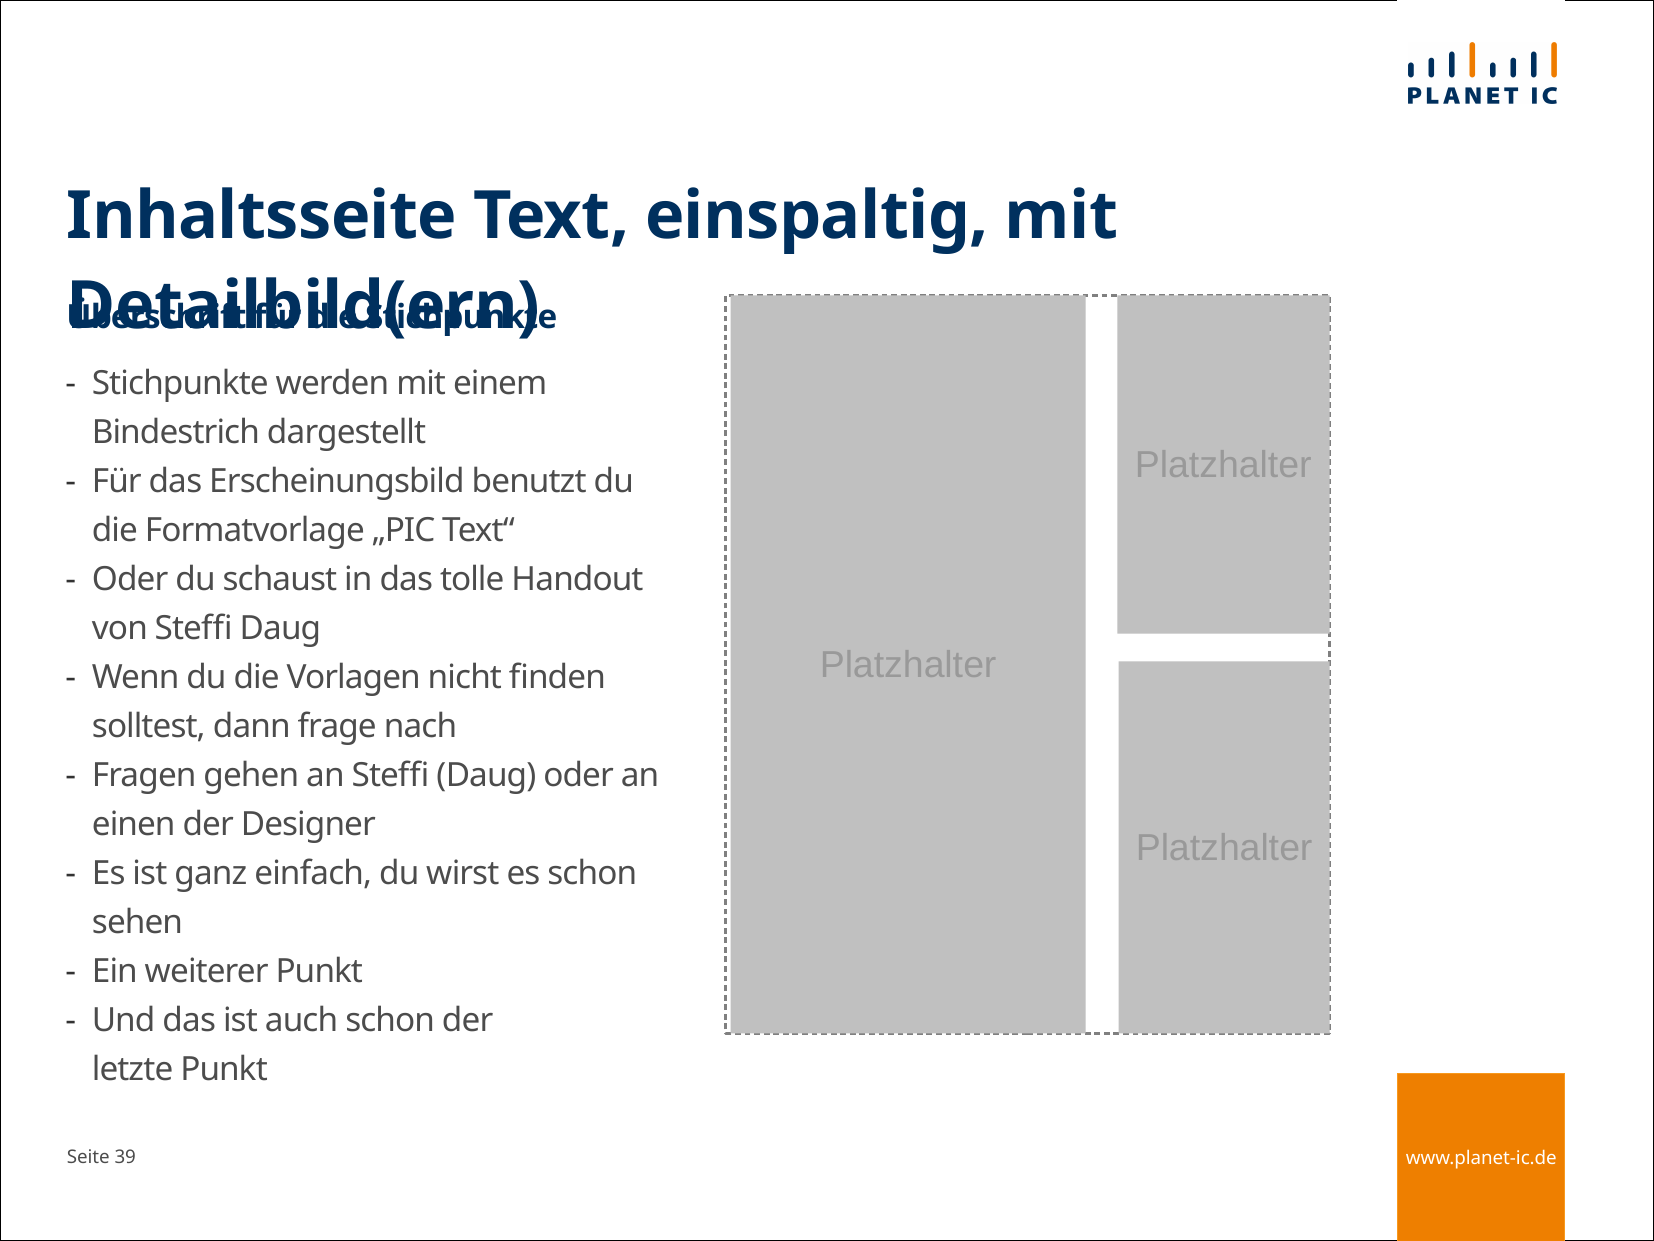

Inhaltsseite Text, einspaltig, mit Detailbild(ern)
Überschrift für die Stichpunkte
Platzhalter
Platzhalter
Stichpunkte werden mit einem Bindestrich dargestellt
Für das Erscheinungsbild benutzt du die Formatvorlage „PIC Text“
Oder du schaust in das tolle Handout von Steffi Daug
Wenn du die Vorlagen nicht finden solltest, dann frage nach
Fragen gehen an Steffi (Daug) oder an einen der Designer
Es ist ganz einfach, du wirst es schon sehen
Ein weiterer Punkt
Und das ist auch schon der
letzte Punkt
Platzhalter